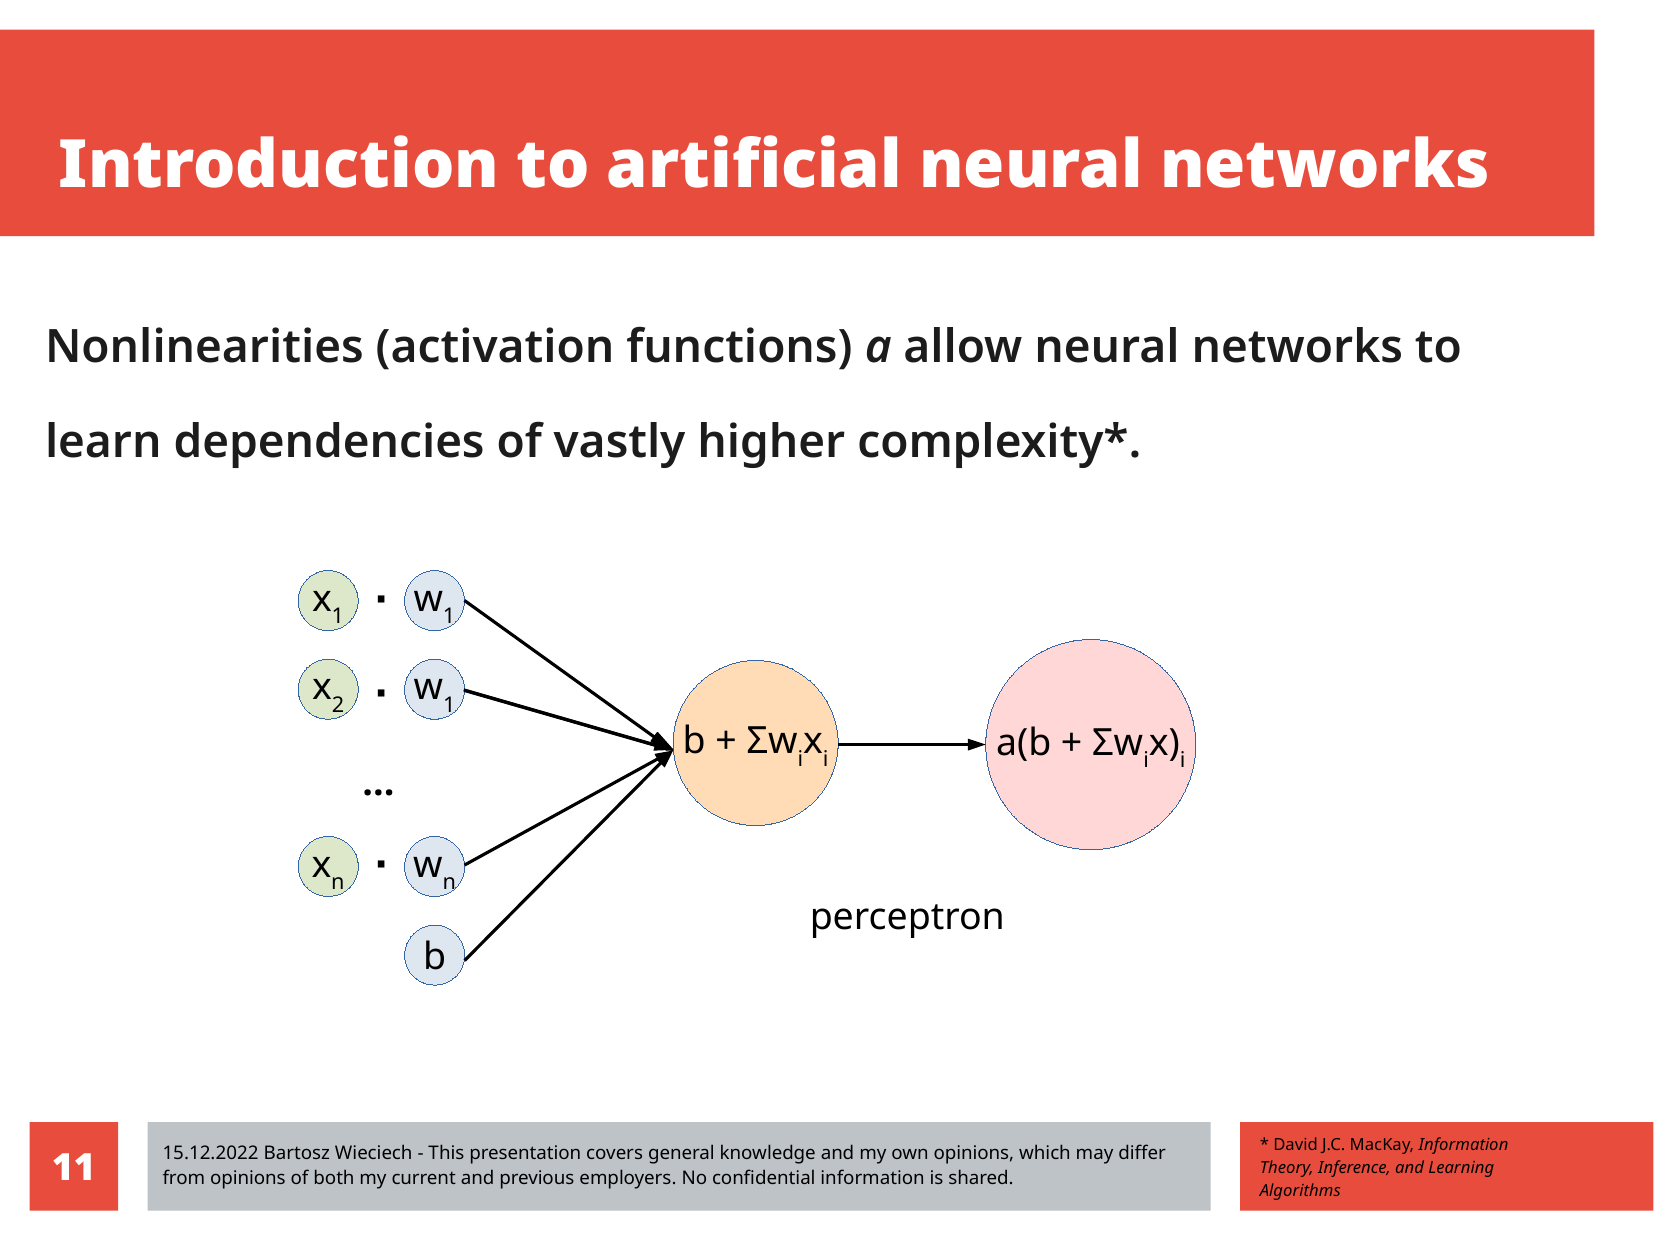

# Introduction to artificial neural networks
Nonlinearities (activation functions) a allow neural networks to learn dependencies of vastly higher complexity*.
⋅
x1
w1
a(b + Σwix)i
x2
w1
⋅
b + Σwixi
...
⋅
xn
wn
perceptron
b
11
* David J.C. MacKay, Information Theory, Inference, and Learning Algorithms